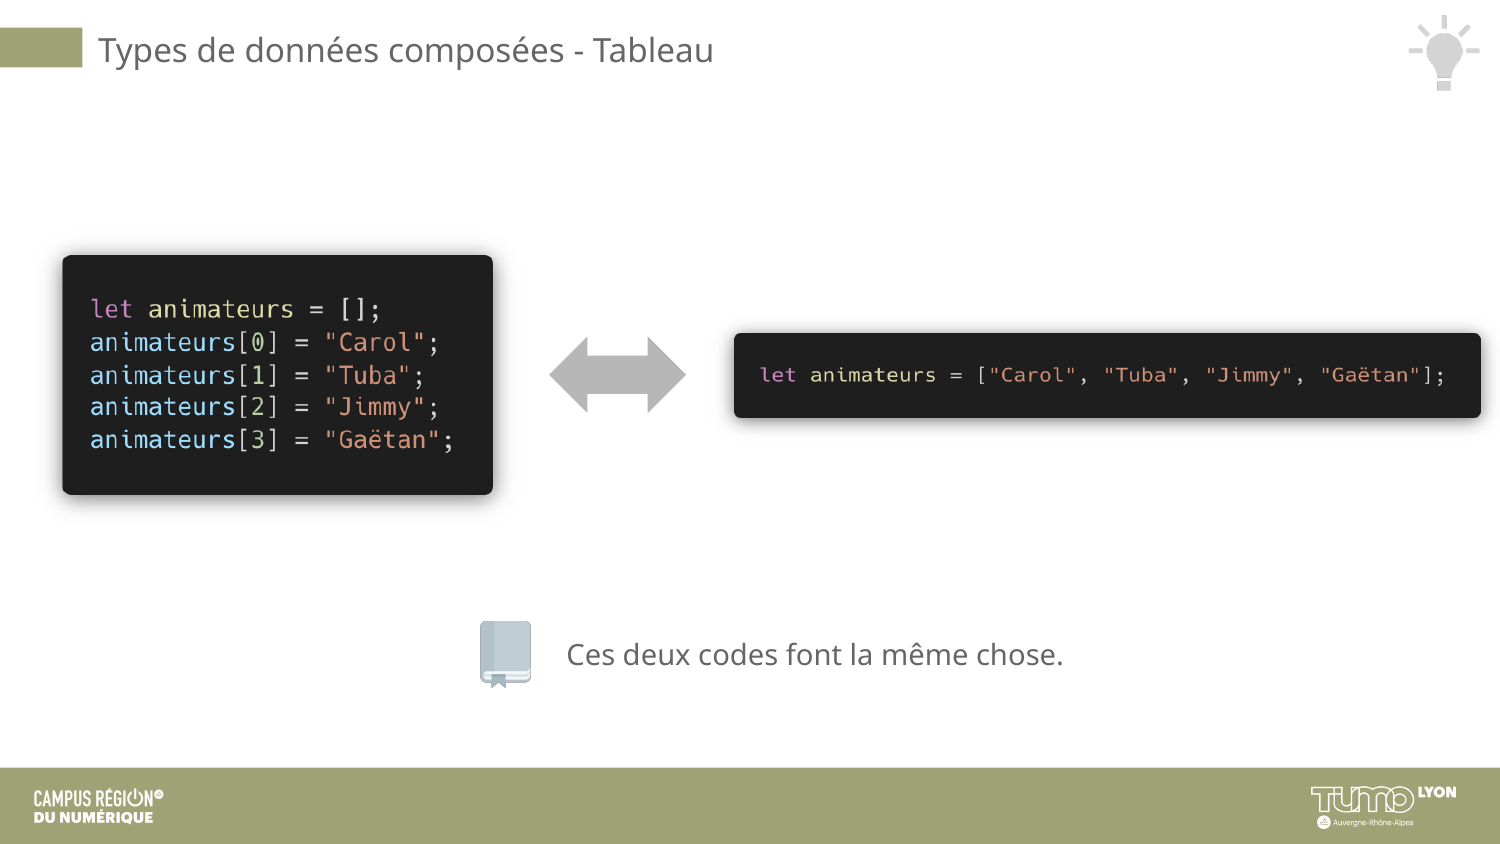

Types de données composées - Tableau
Ces deux codes font la même chose.